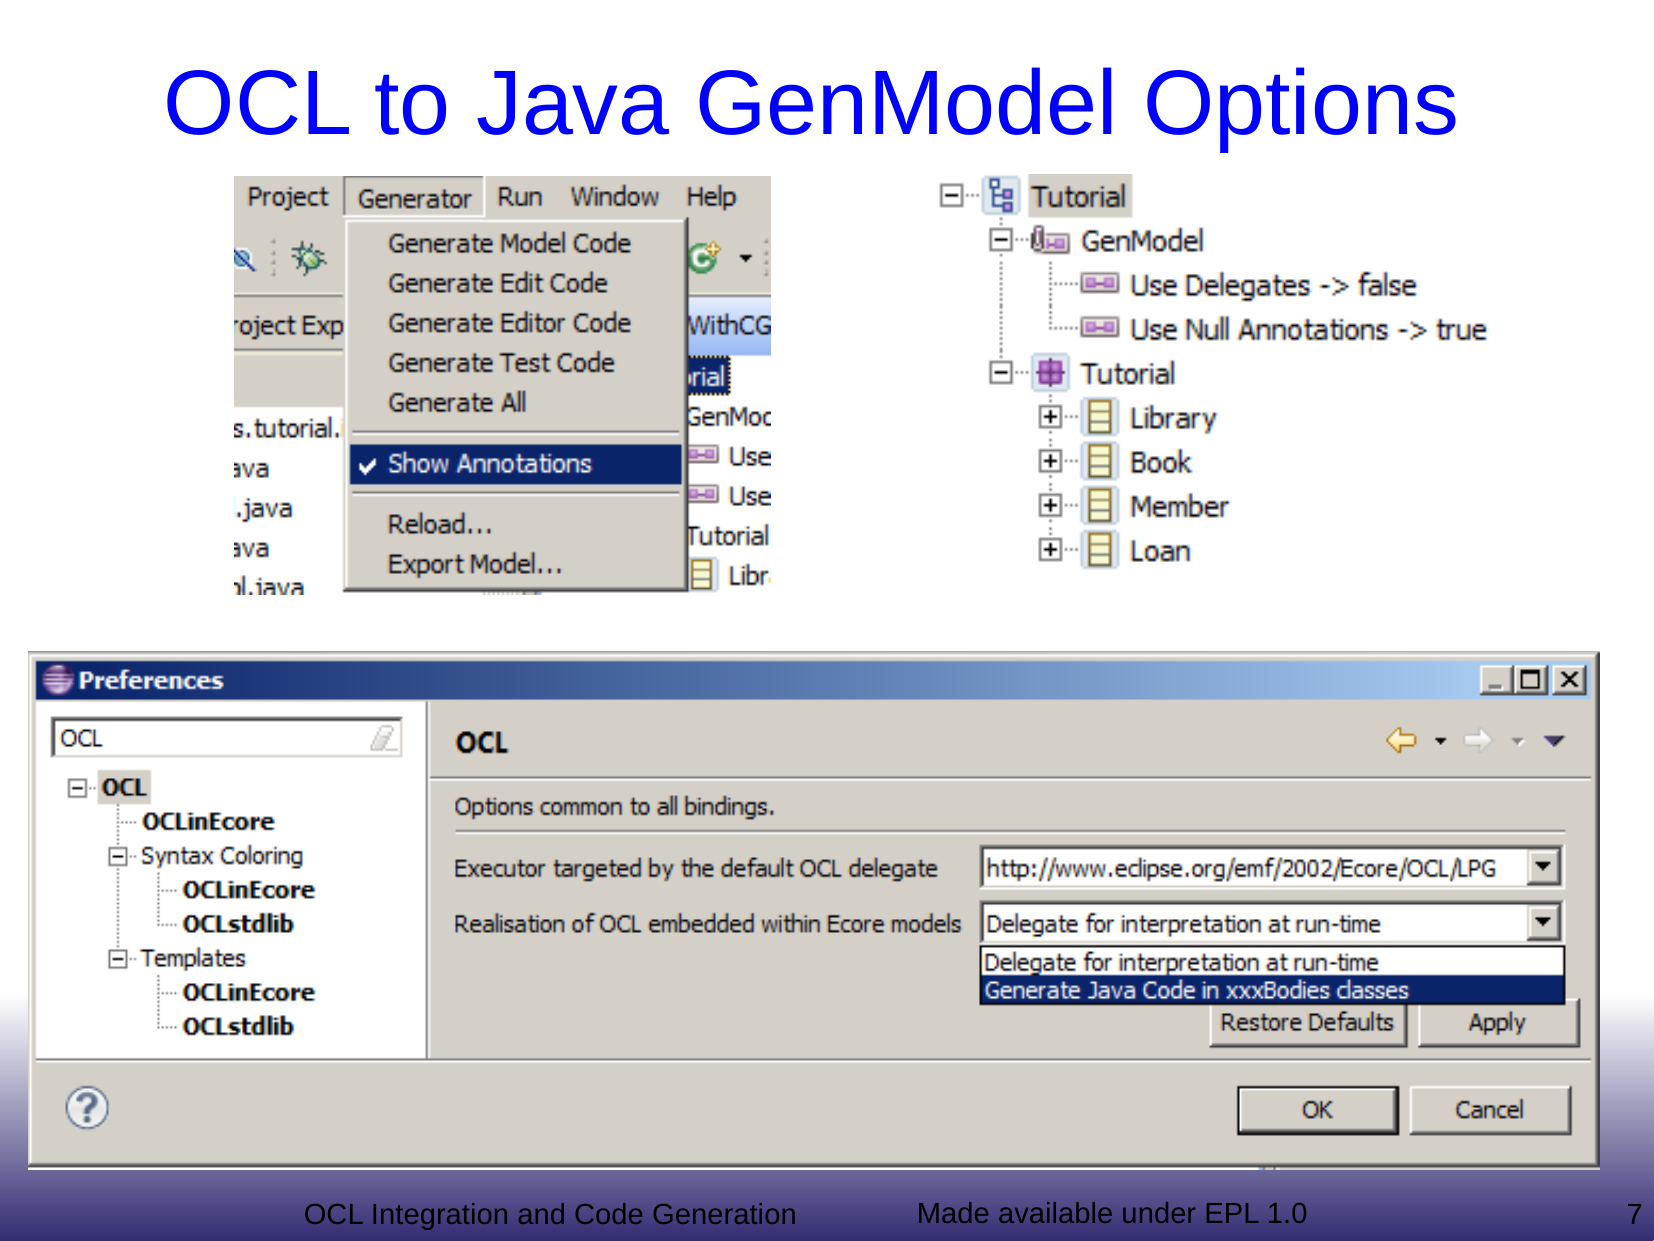

# OCL to Java GenModel Options
OCL Integration and Code Generation
7